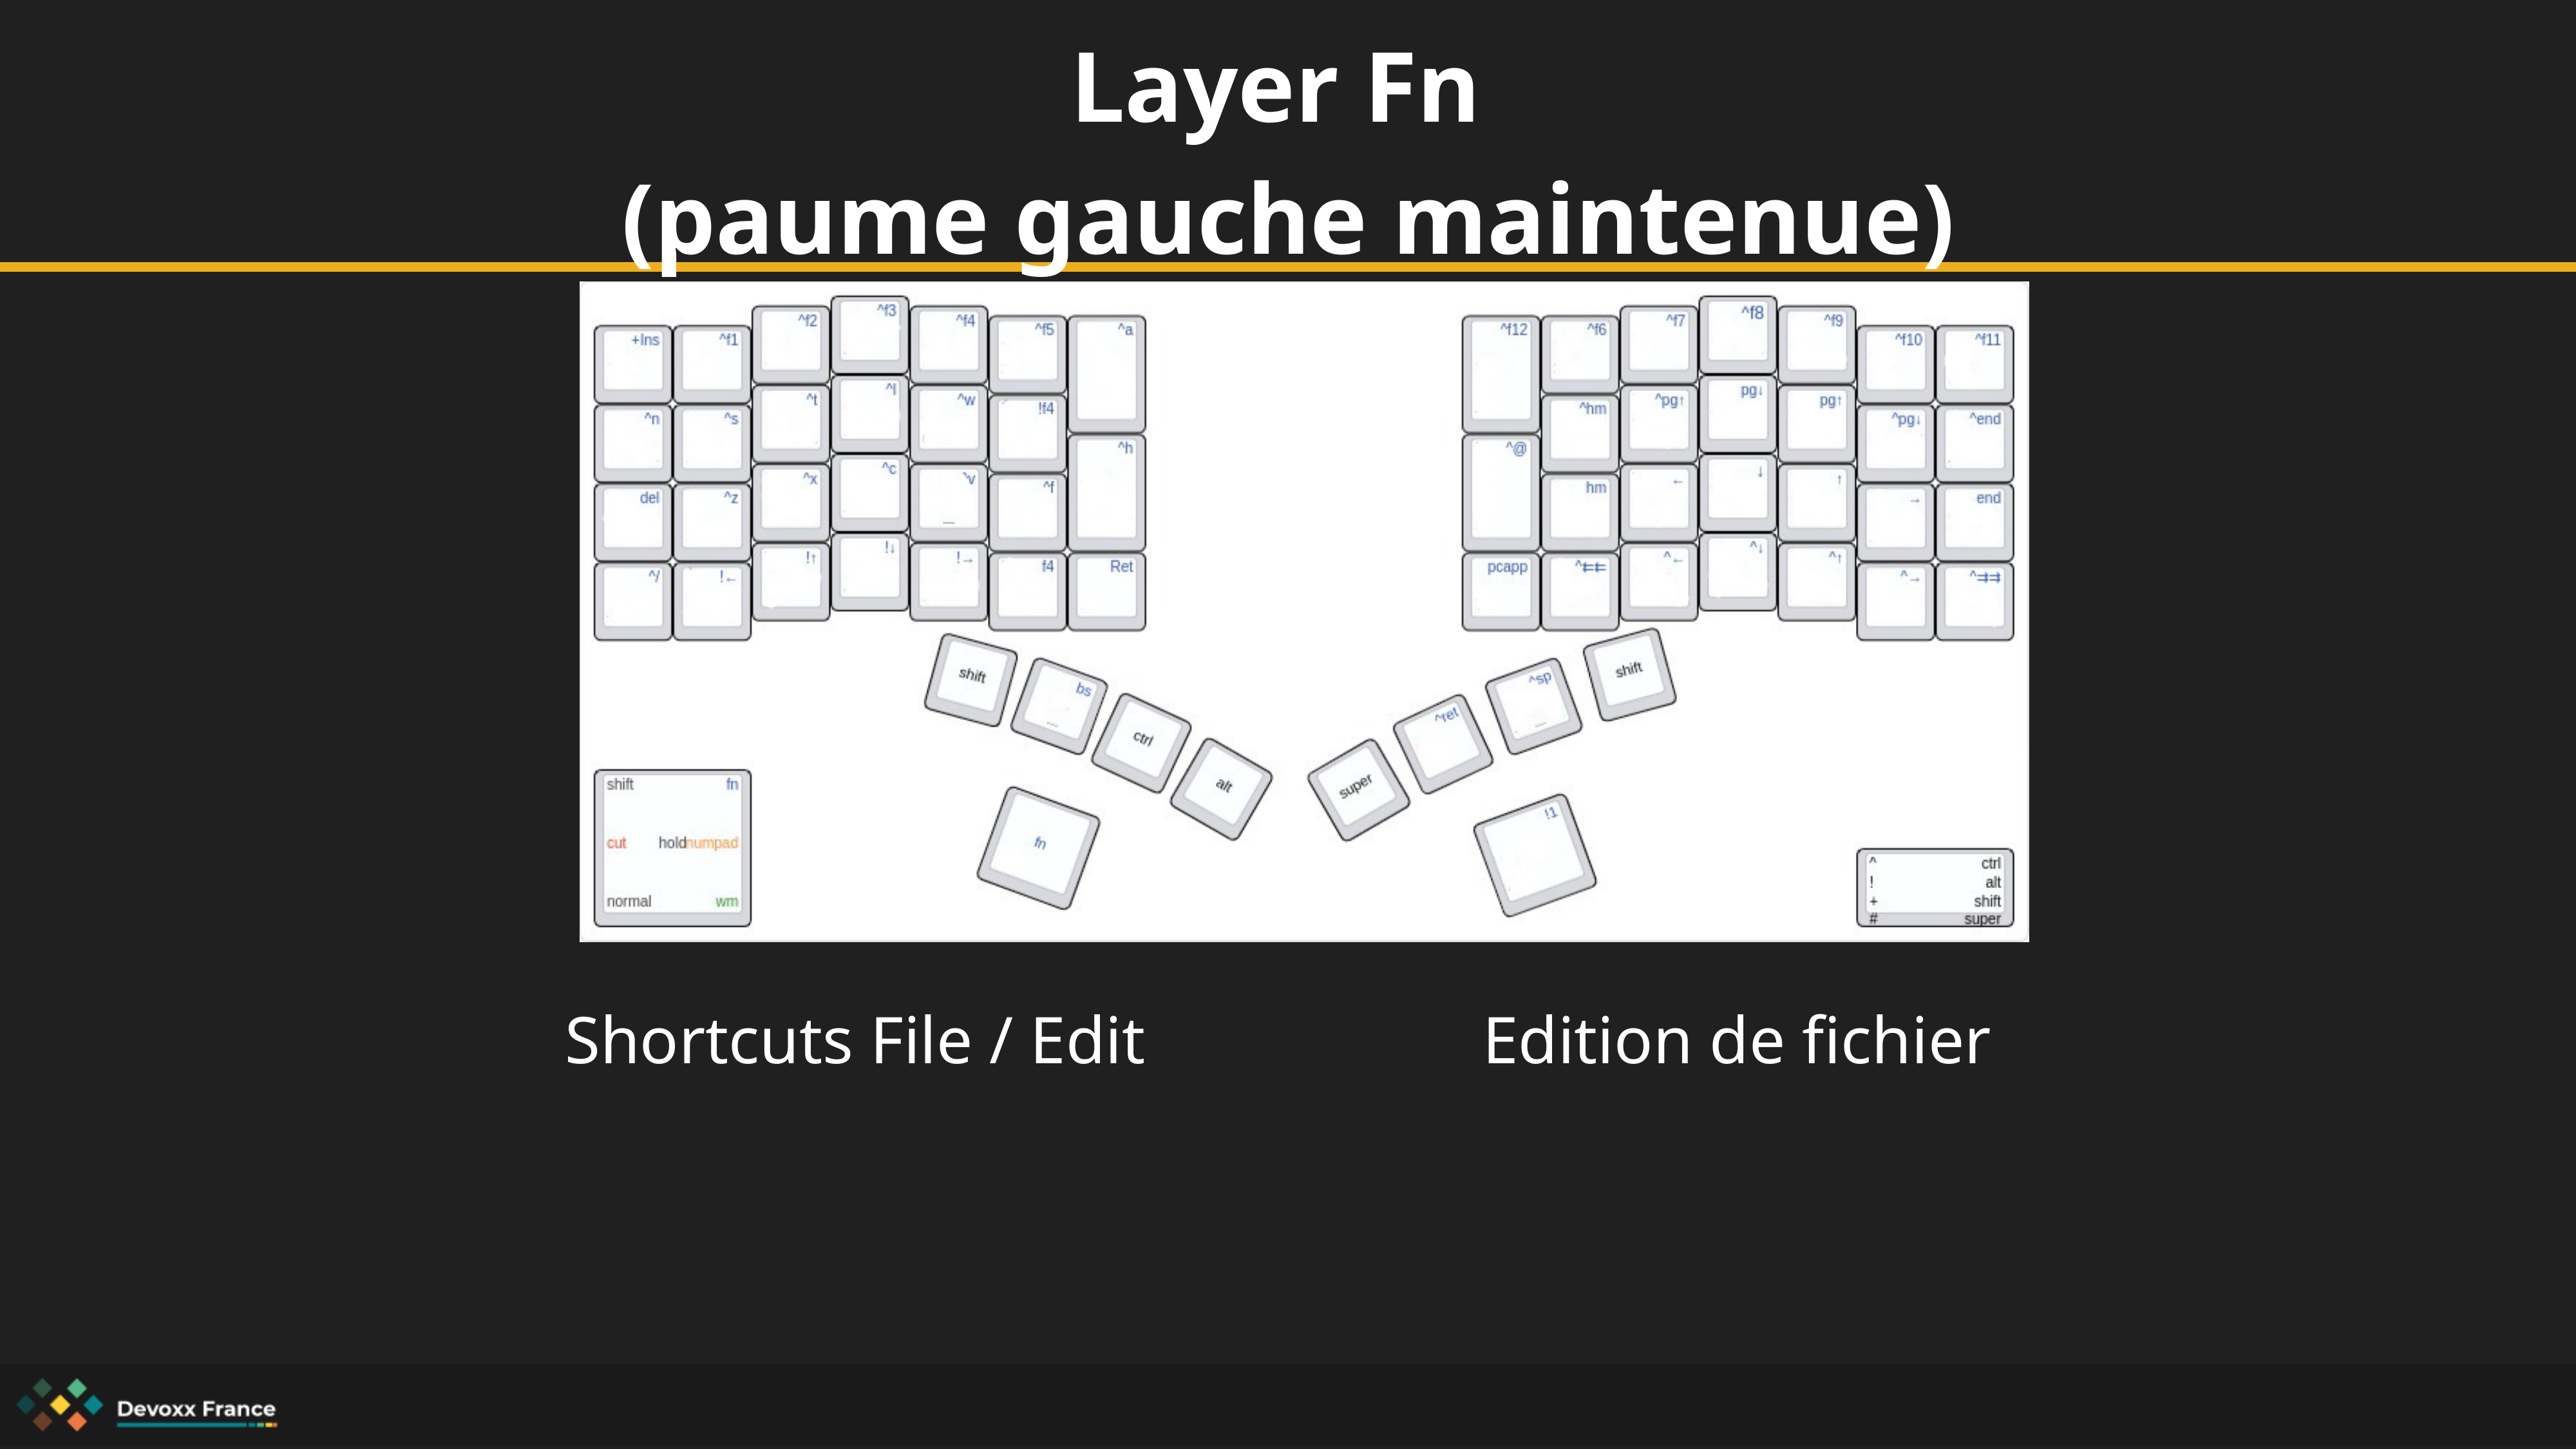

Layer Fn
(paume gauche maintenue)
Shortcuts File / Edit	 						Edition de fichier